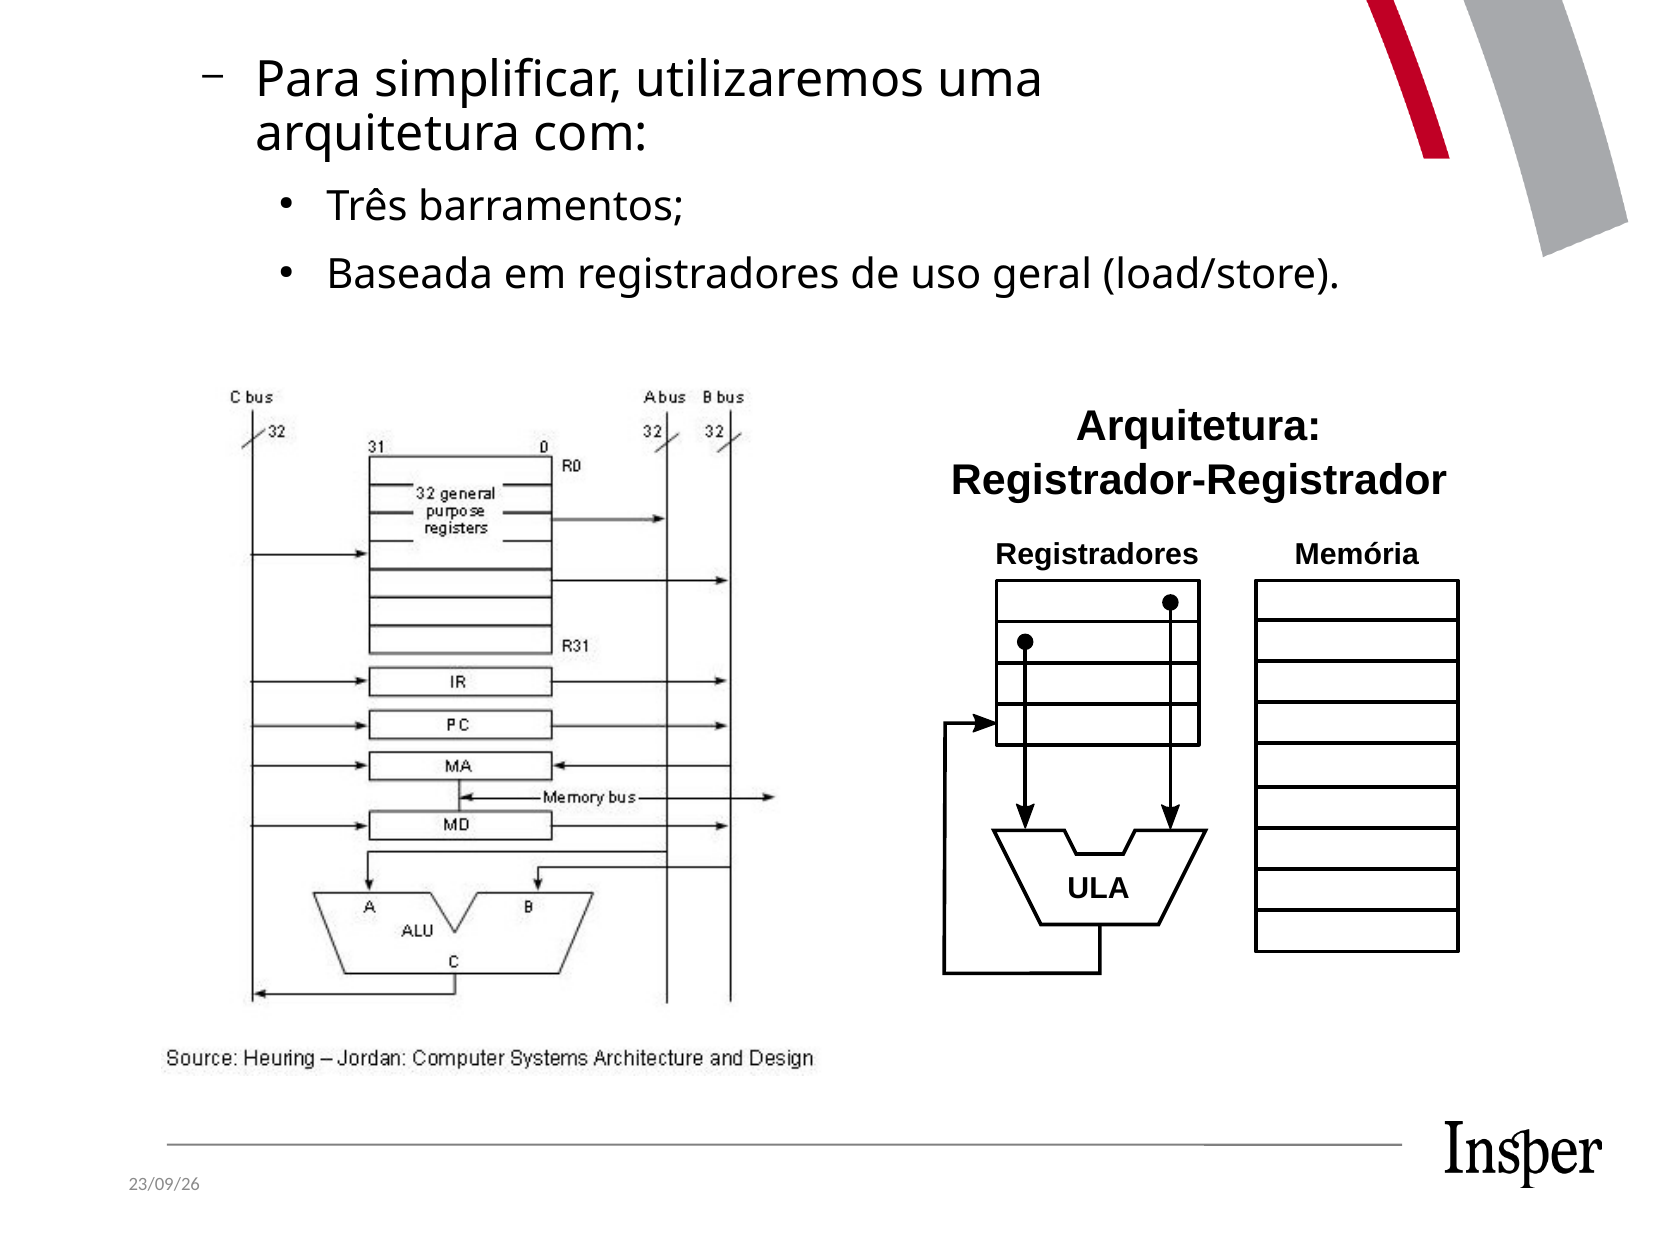

# Para simplificar, utilizaremos uma arquitetura com:
Três barramentos;
Baseada em registradores de uso geral (load/store).